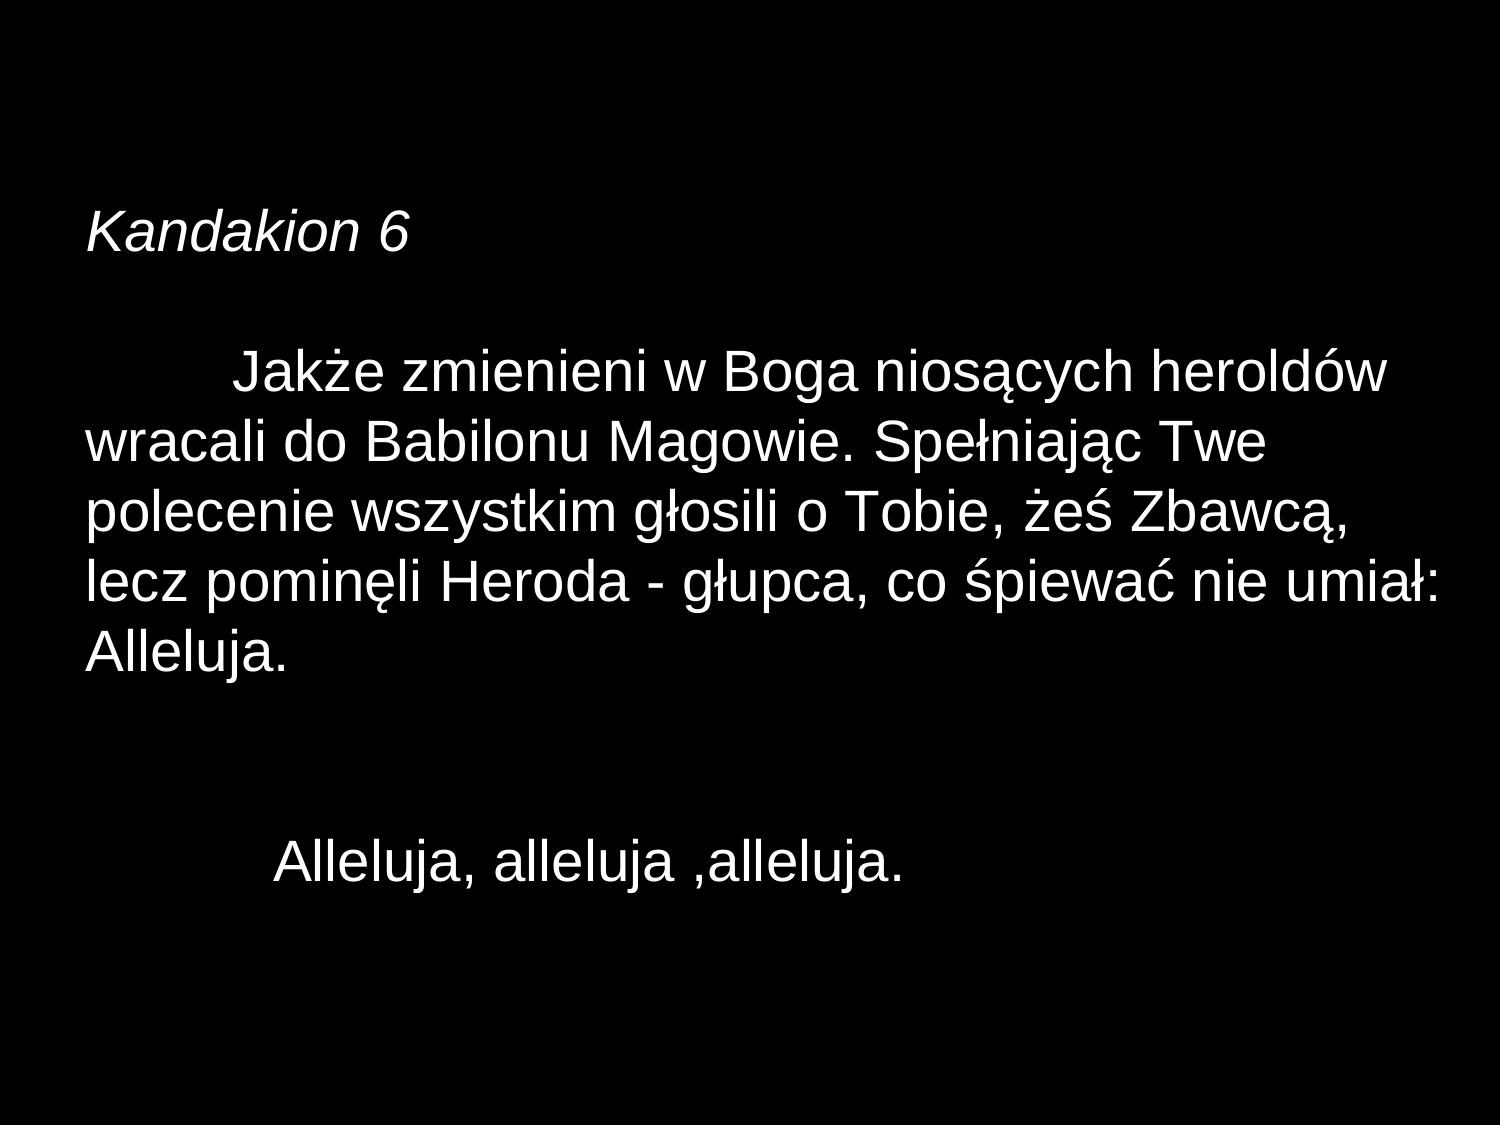

Kandakion 6
		Jakże zmienieni w Boga niosących heroldów wracali do Babilonu Magowie. Spełniając Twe polecenie wszystkim głosili o Tobie, żeś Zbawcą, lecz pominęli Heroda - głupca, co śpiewać nie umiał: Alleluja.
Alleluja, alleluja ,alleluja.